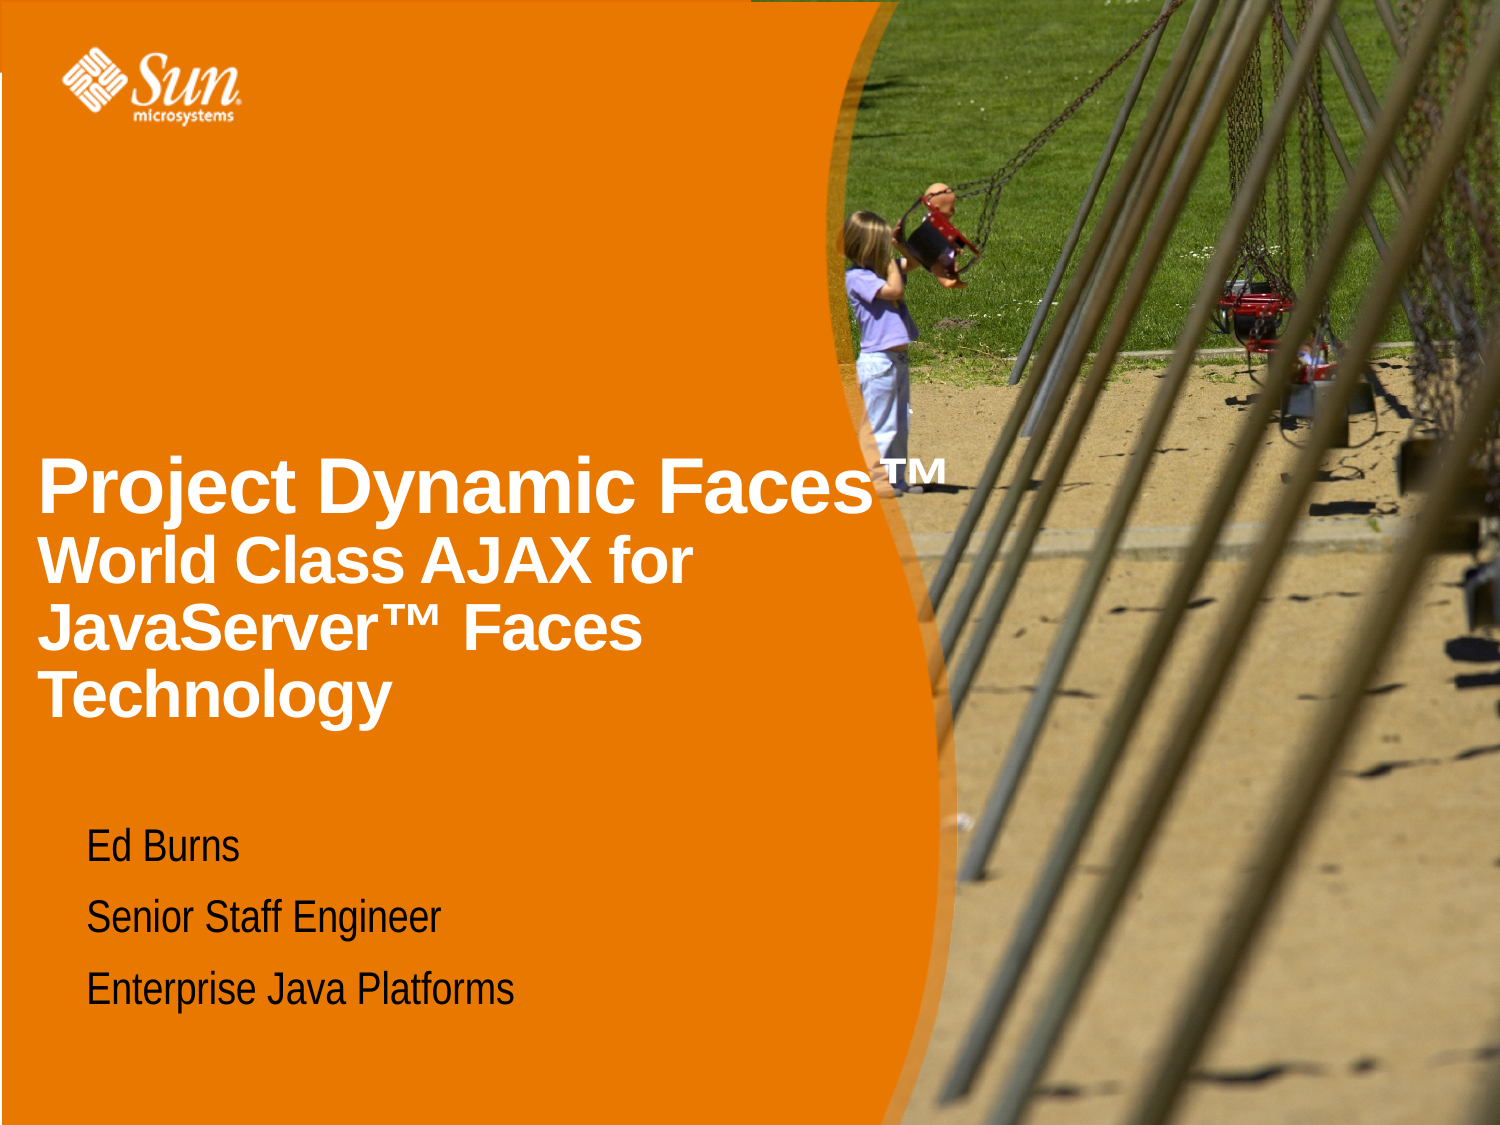

# Project Dynamic Faces™ World Class AJAX for JavaServer™ Faces Technology
Ed Burns
Senior Staff Engineer
Enterprise Java Platforms